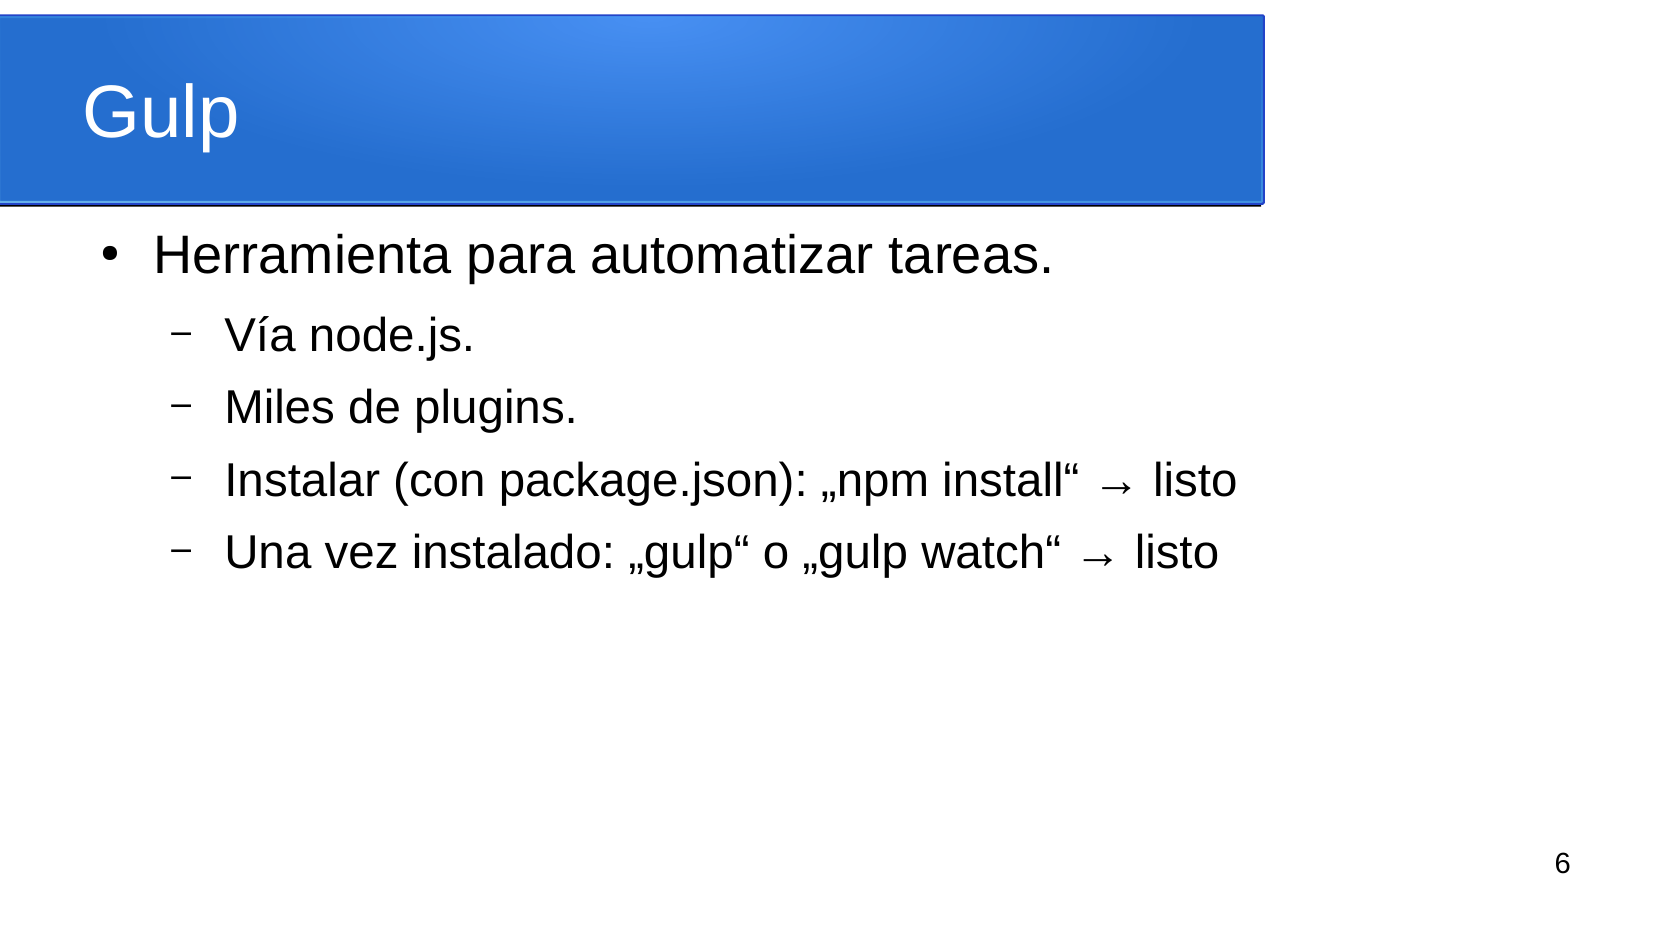

# Gulp
Herramienta para automatizar tareas.
Vía node.js.
Miles de plugins.
Instalar (con package.json): „npm install“ → listo
Una vez instalado: „gulp“ o „gulp watch“ → listo
6